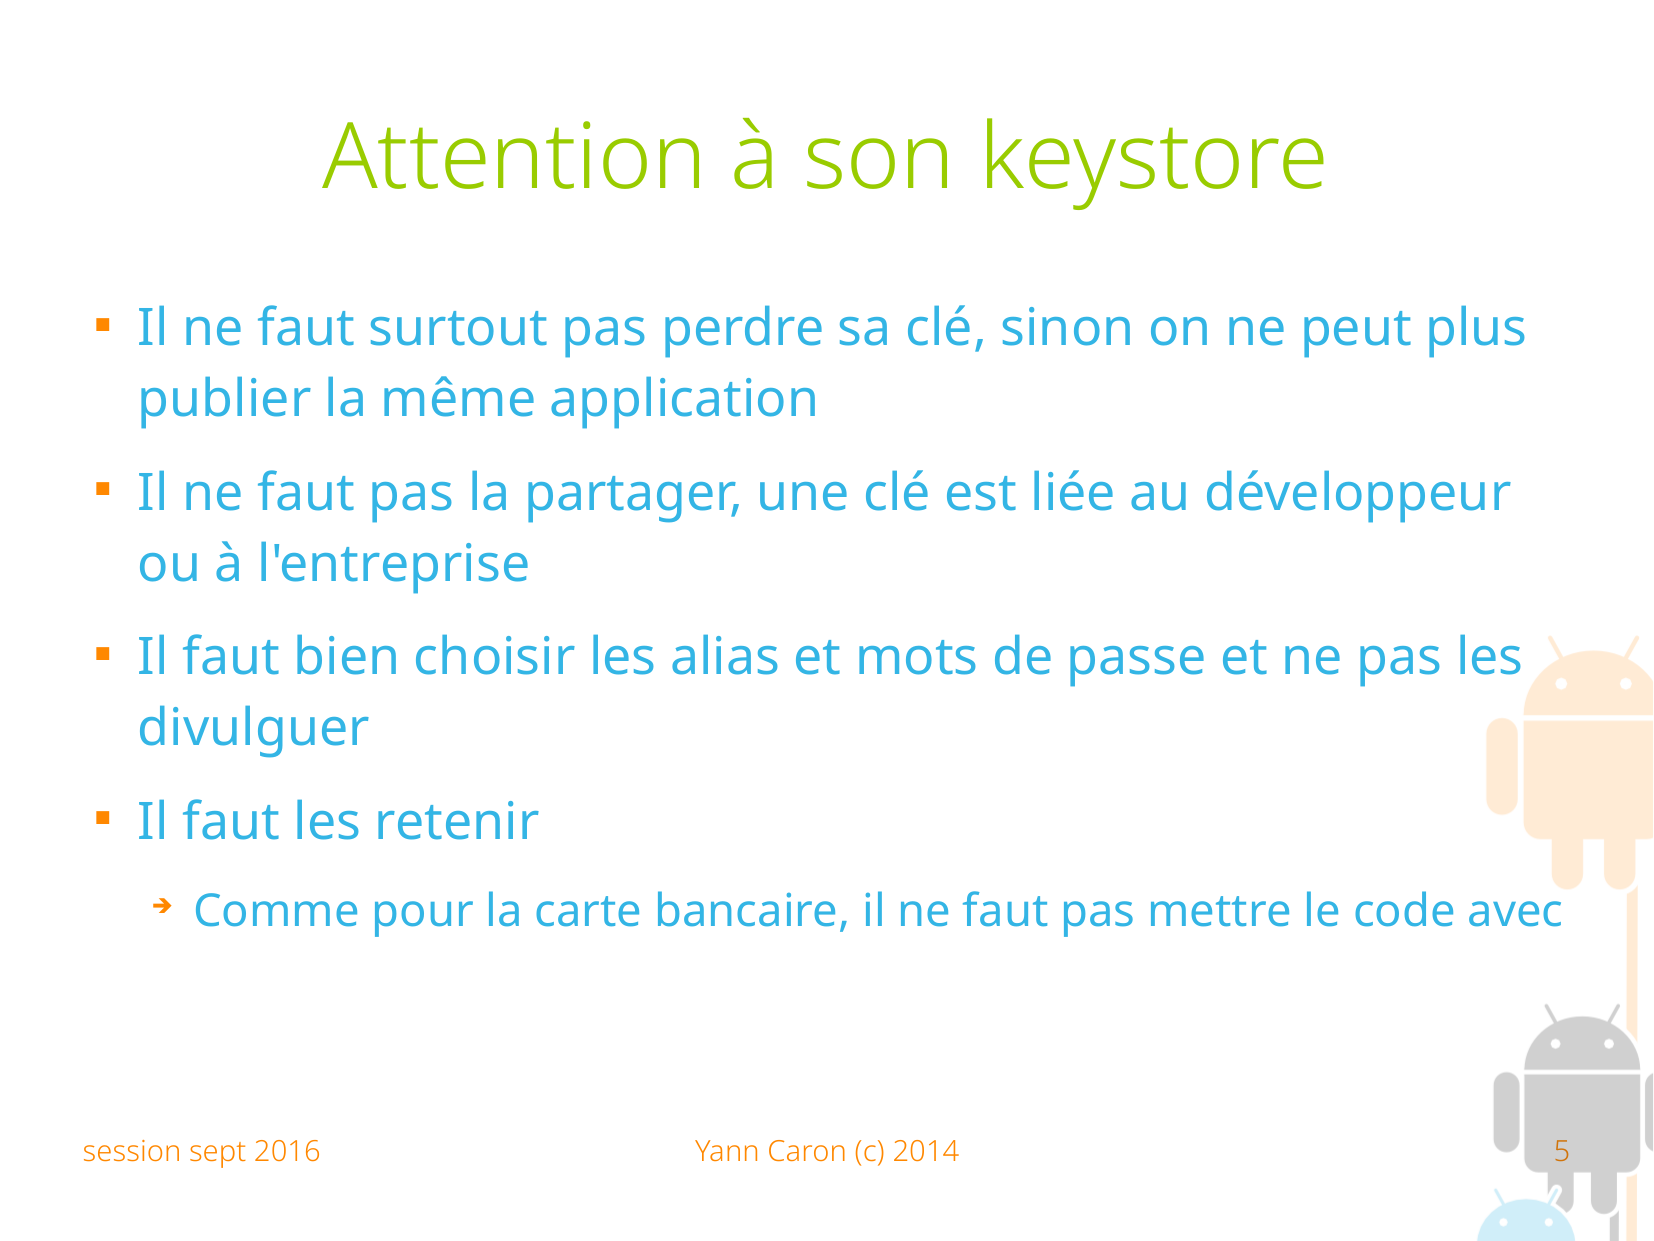

# Attention à son keystore
Il ne faut surtout pas perdre sa clé, sinon on ne peut plus publier la même application
Il ne faut pas la partager, une clé est liée au développeur ou à l'entreprise
Il faut bien choisir les alias et mots de passe et ne pas les divulguer
Il faut les retenir
Comme pour la carte bancaire, il ne faut pas mettre le code avec
session sept 2016
Yann Caron (c) 2014
5